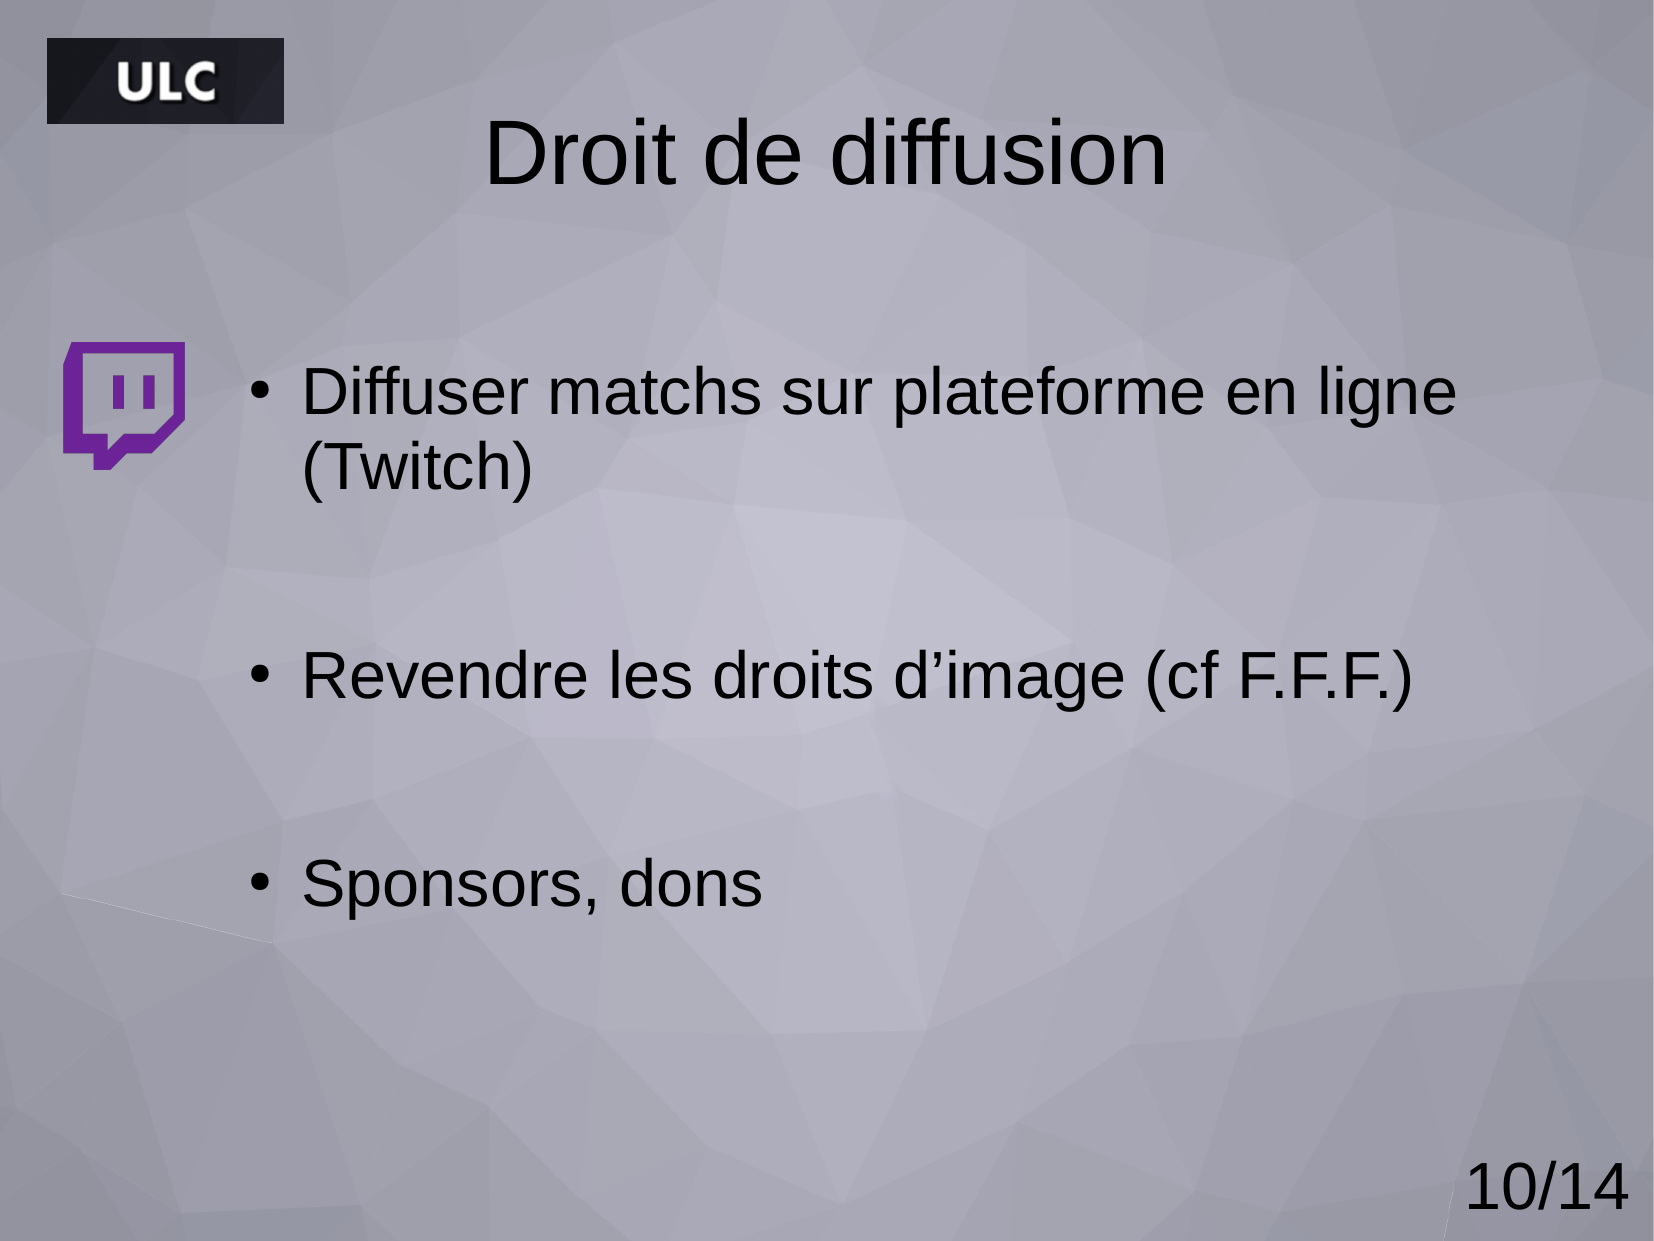

# Droit de diffusion
Diffuser matchs sur plateforme en ligne (Twitch)
Revendre les droits d’image (cf F.F.F.)
Sponsors, dons
10/14